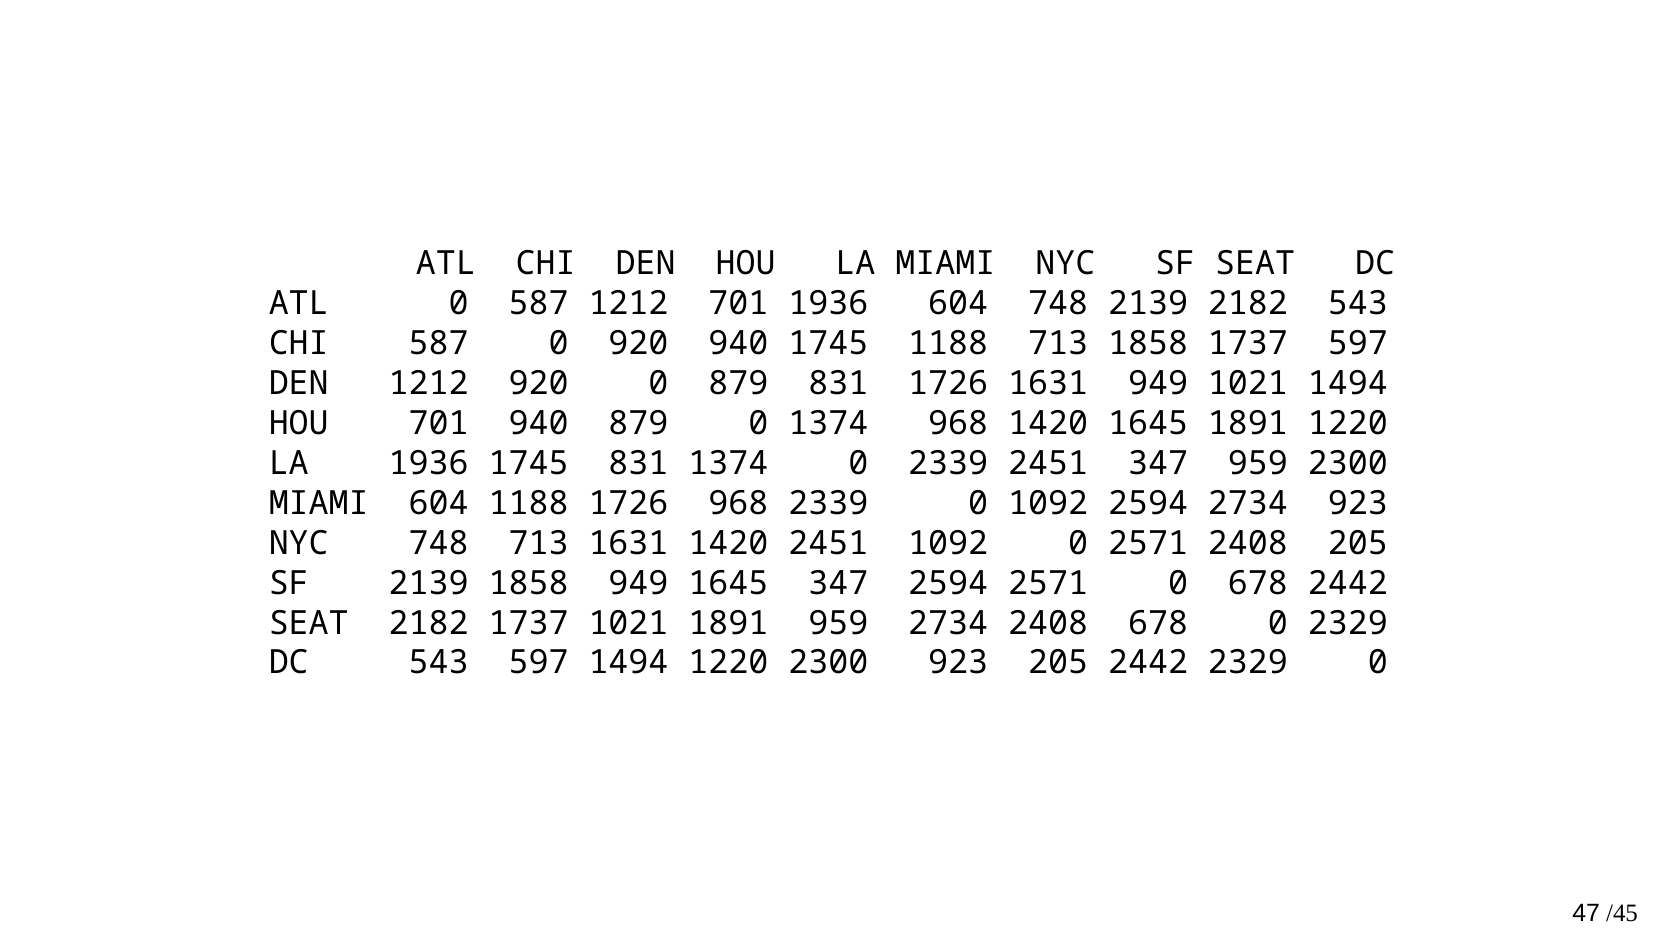

ATL CHI DEN HOU LA MIAMI NYC SF SEAT DC
ATL 0 587 1212 701 1936 604 748 2139 2182 543
CHI 587 0 920 940 1745 1188 713 1858 1737 597
DEN 1212 920 0 879 831 1726 1631 949 1021 1494
HOU 701 940 879 0 1374 968 1420 1645 1891 1220
LA 1936 1745 831 1374 0 2339 2451 347 959 2300
MIAMI 604 1188 1726 968 2339 0 1092 2594 2734 923
NYC 748 713 1631 1420 2451 1092 0 2571 2408 205
SF 2139 1858 949 1645 347 2594 2571 0 678 2442
SEAT 2182 1737 1021 1891 959 2734 2408 678 0 2329
DC 543 597 1494 1220 2300 923 205 2442 2329 0